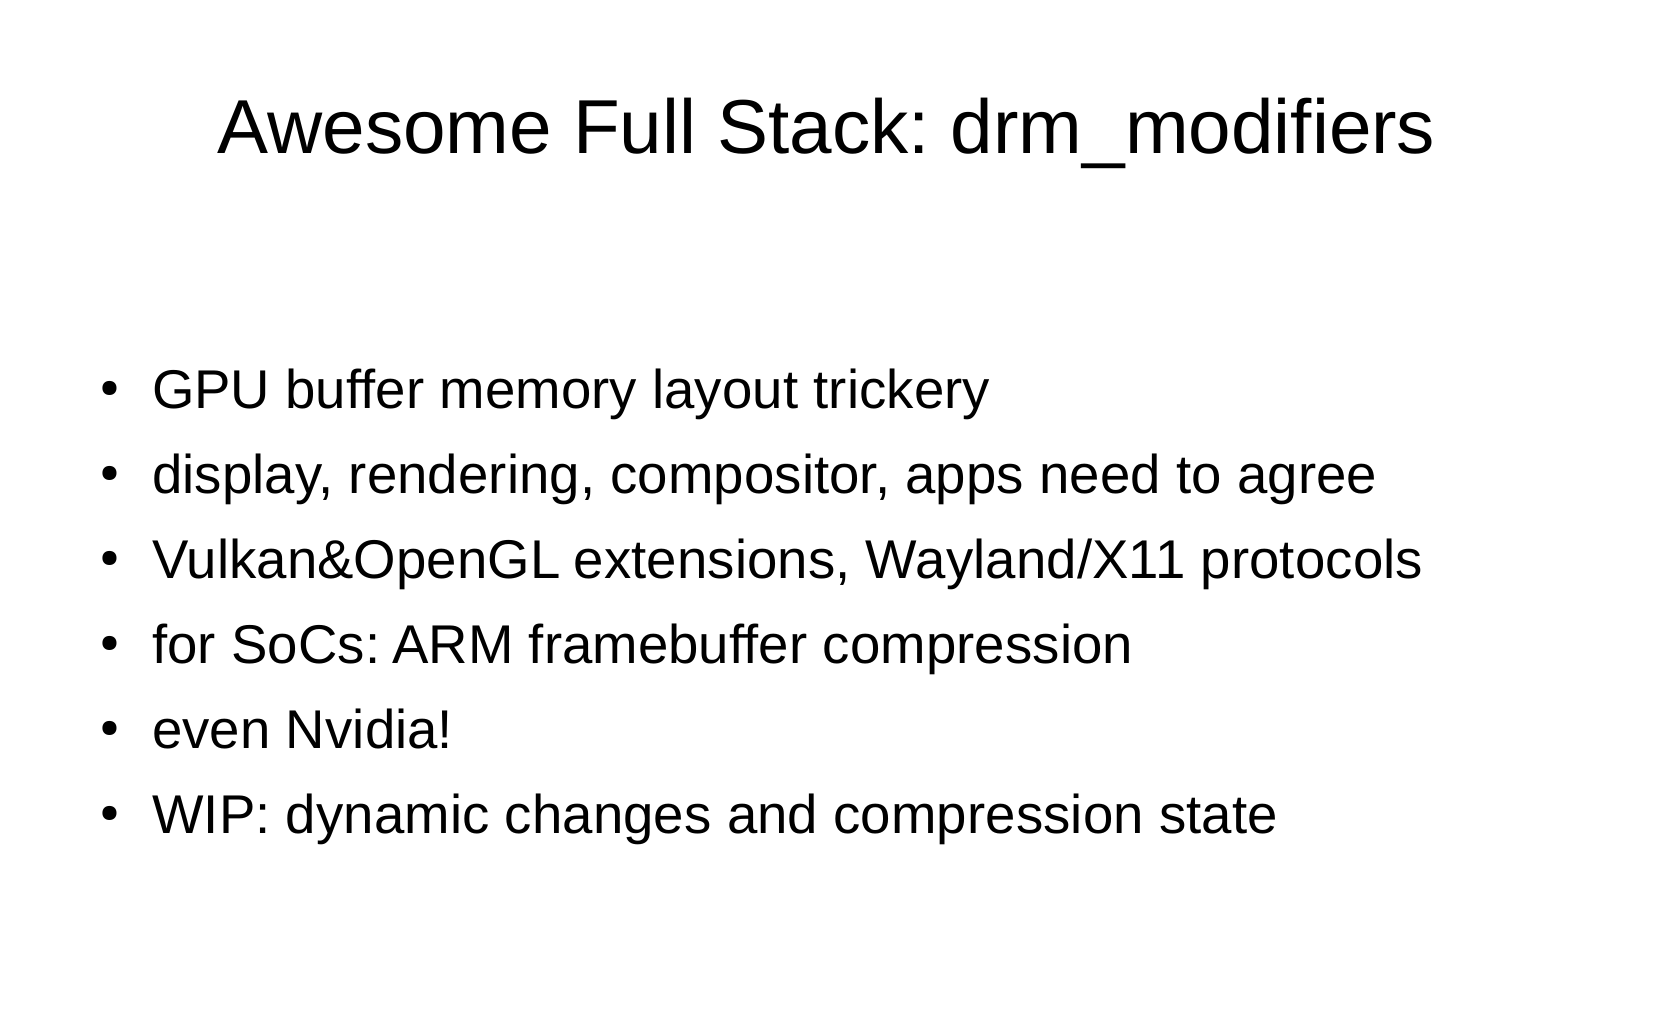

# Awesome Full Stack: drm_modifiers
GPU buffer memory layout trickery
display, rendering, compositor, apps need to agree
Vulkan&OpenGL extensions, Wayland/X11 protocols
for SoCs: ARM framebuffer compression
even Nvidia!
WIP: dynamic changes and compression state